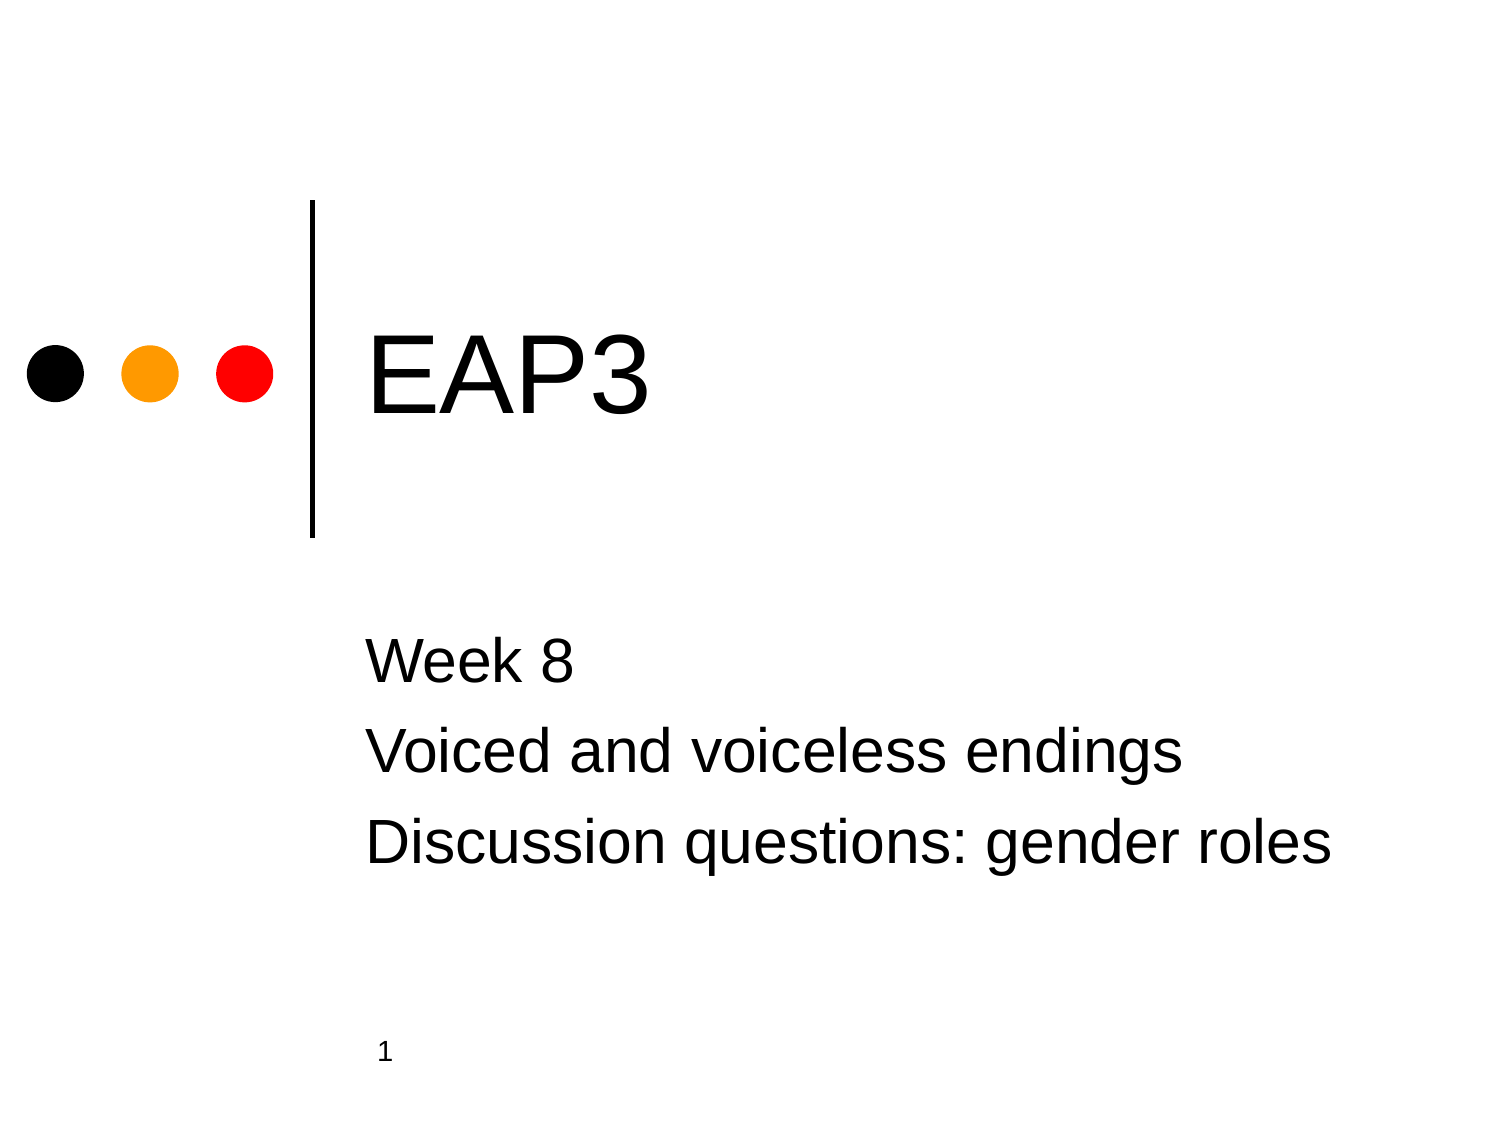

# EAP3
Week 8
Voiced and voiceless endings
Discussion questions: gender roles